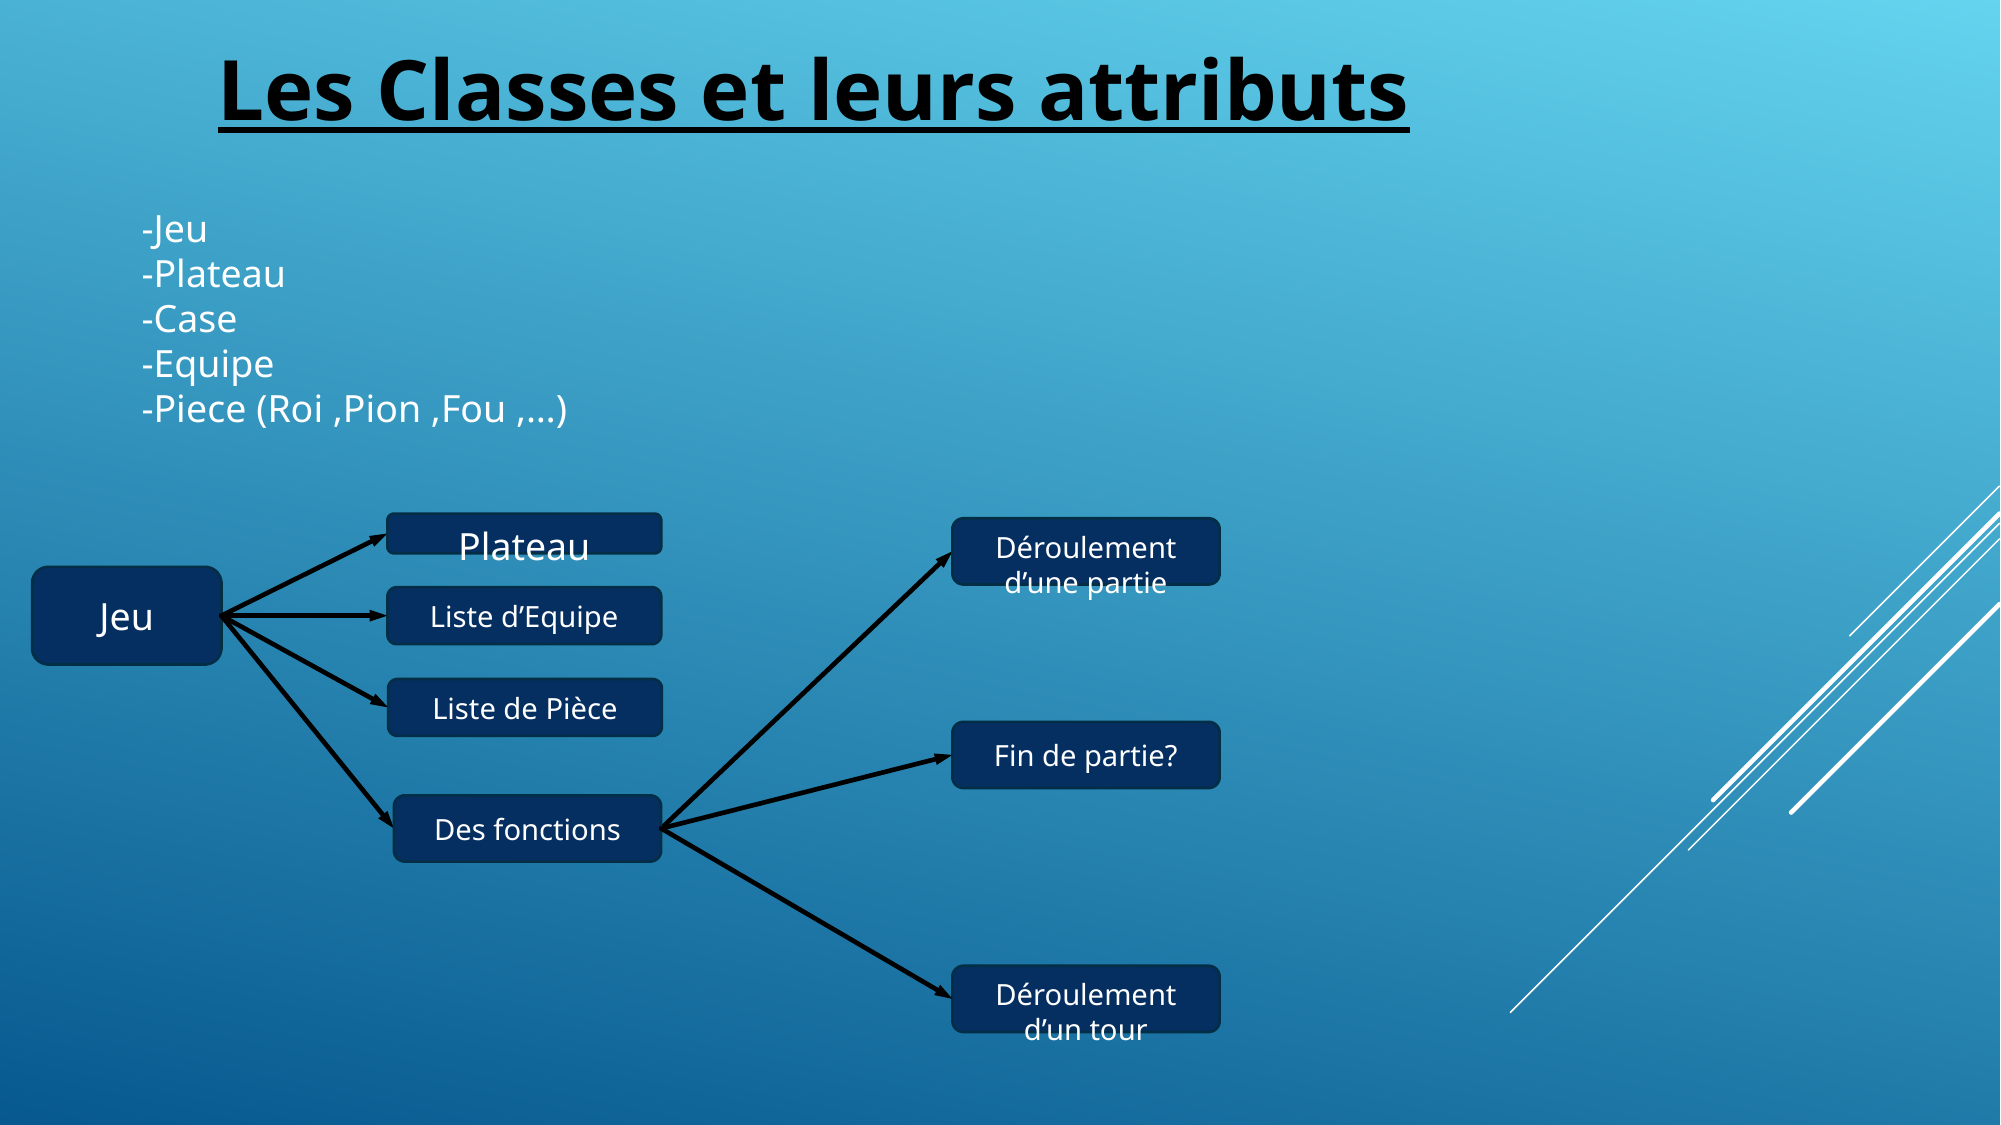

Les Classes et leurs attributs
-Jeu
-Plateau
-Case
-Equipe
-Piece (Roi ,Pion ,Fou ,…)
Plateau
Déroulement d’une partie
Jeu
Liste d’Equipe
Liste de Pièce
Fin de partie?
Des fonctions
Déroulement d’un tour